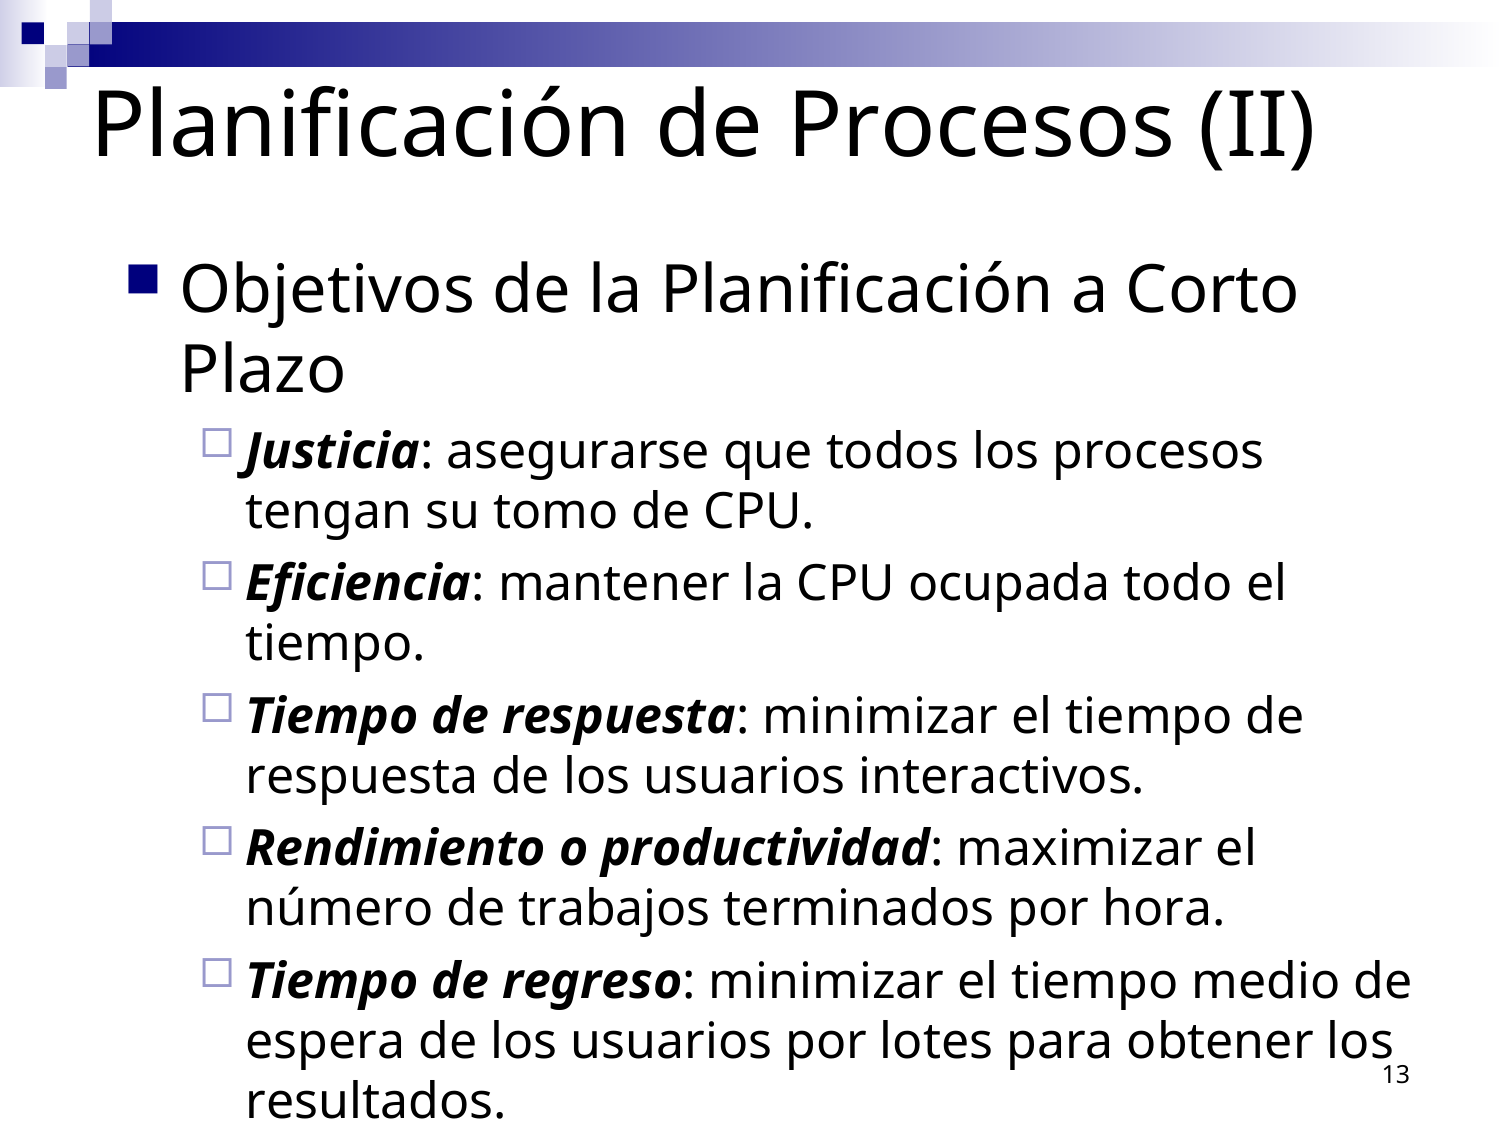

Planificación de Procesos (II)
Objetivos de la Planificación a Corto Plazo
Justicia: asegurarse que todos los procesos tengan su tomo de CPU.
Eficiencia: mantener la CPU ocupada todo el tiempo.
Tiempo de respuesta: minimizar el tiempo de respuesta de los usuarios interactivos.
Rendimiento o productividad: maximizar el número de trabajos terminados por hora.
Tiempo de regreso: minimizar el tiempo medio de espera de los usuarios por lotes para obtener los resultados.